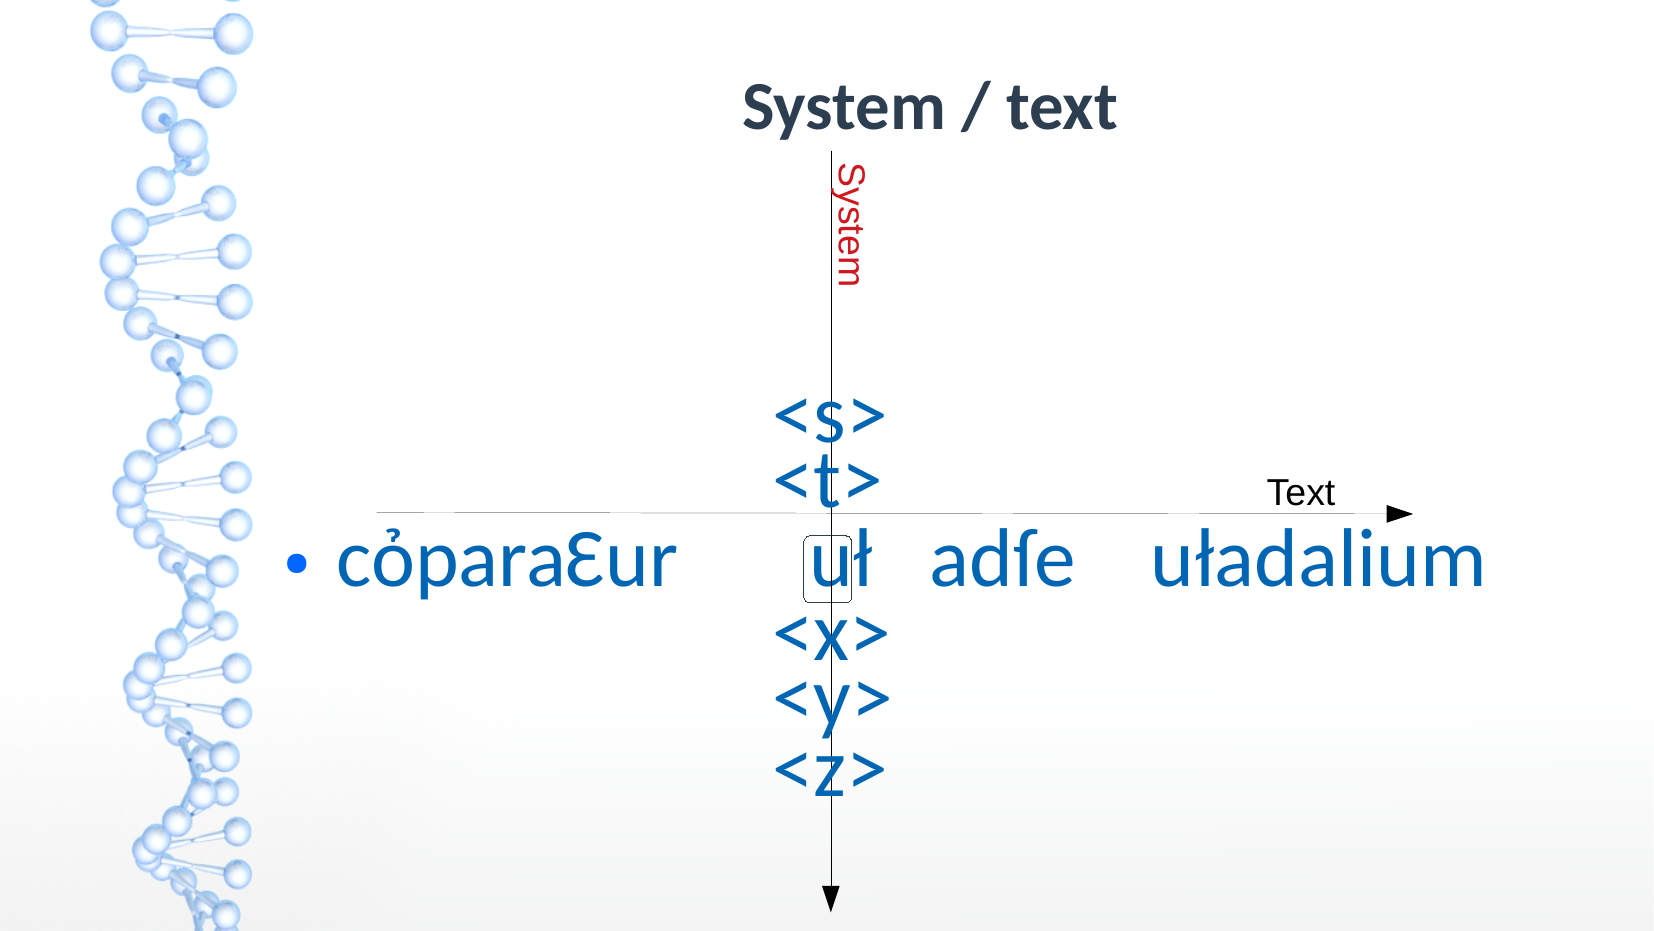

# System / text
System
<s>
<t>
											Text
cỏparaƐur uł adſe uładalium
<x>
<y>
<z>